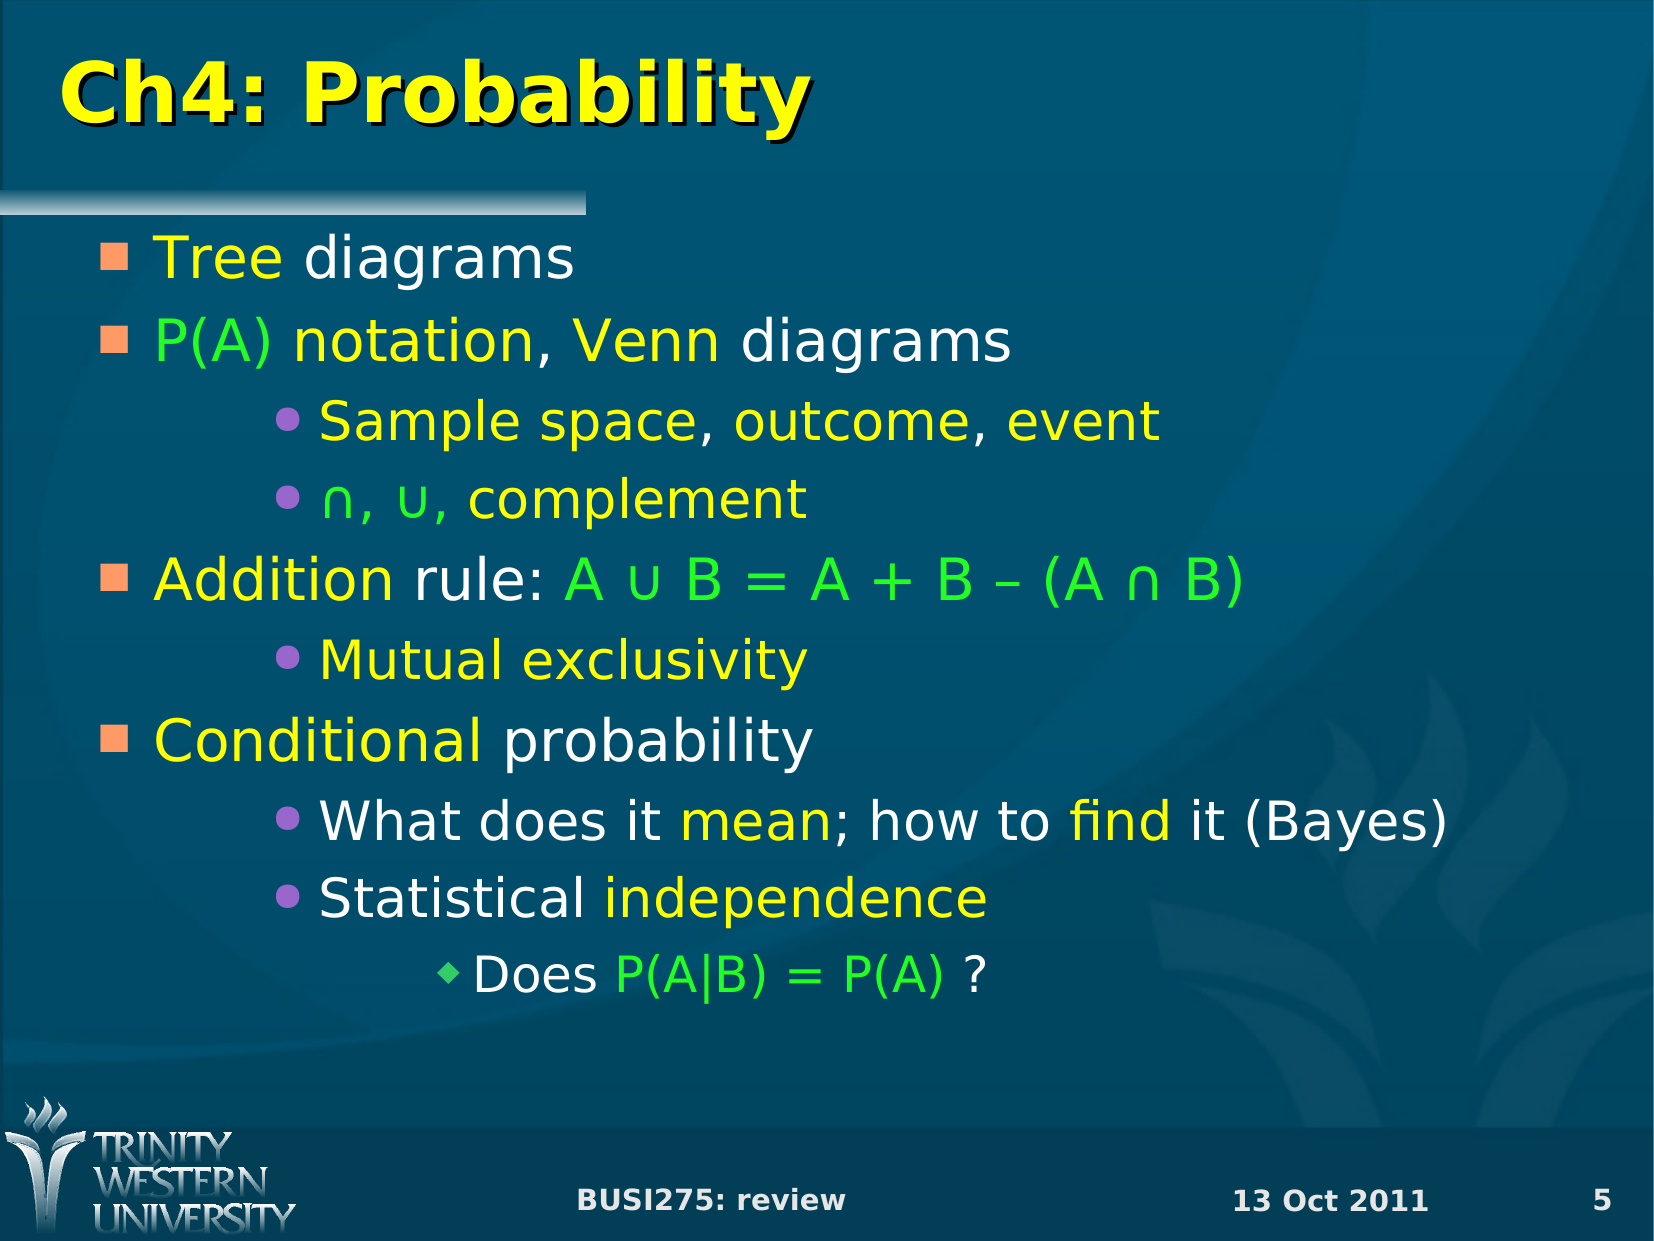

# Ch4: Probability
Tree diagrams
P(A) notation, Venn diagrams
Sample space, outcome, event
∩, ∪, complement
Addition rule: A ∪ B = A + B – (A ∩ B)
Mutual exclusivity
Conditional probability
What does it mean; how to find it (Bayes)
Statistical independence
Does P(A|B) = P(A) ?
BUSI275: review
13 Oct 2011
5